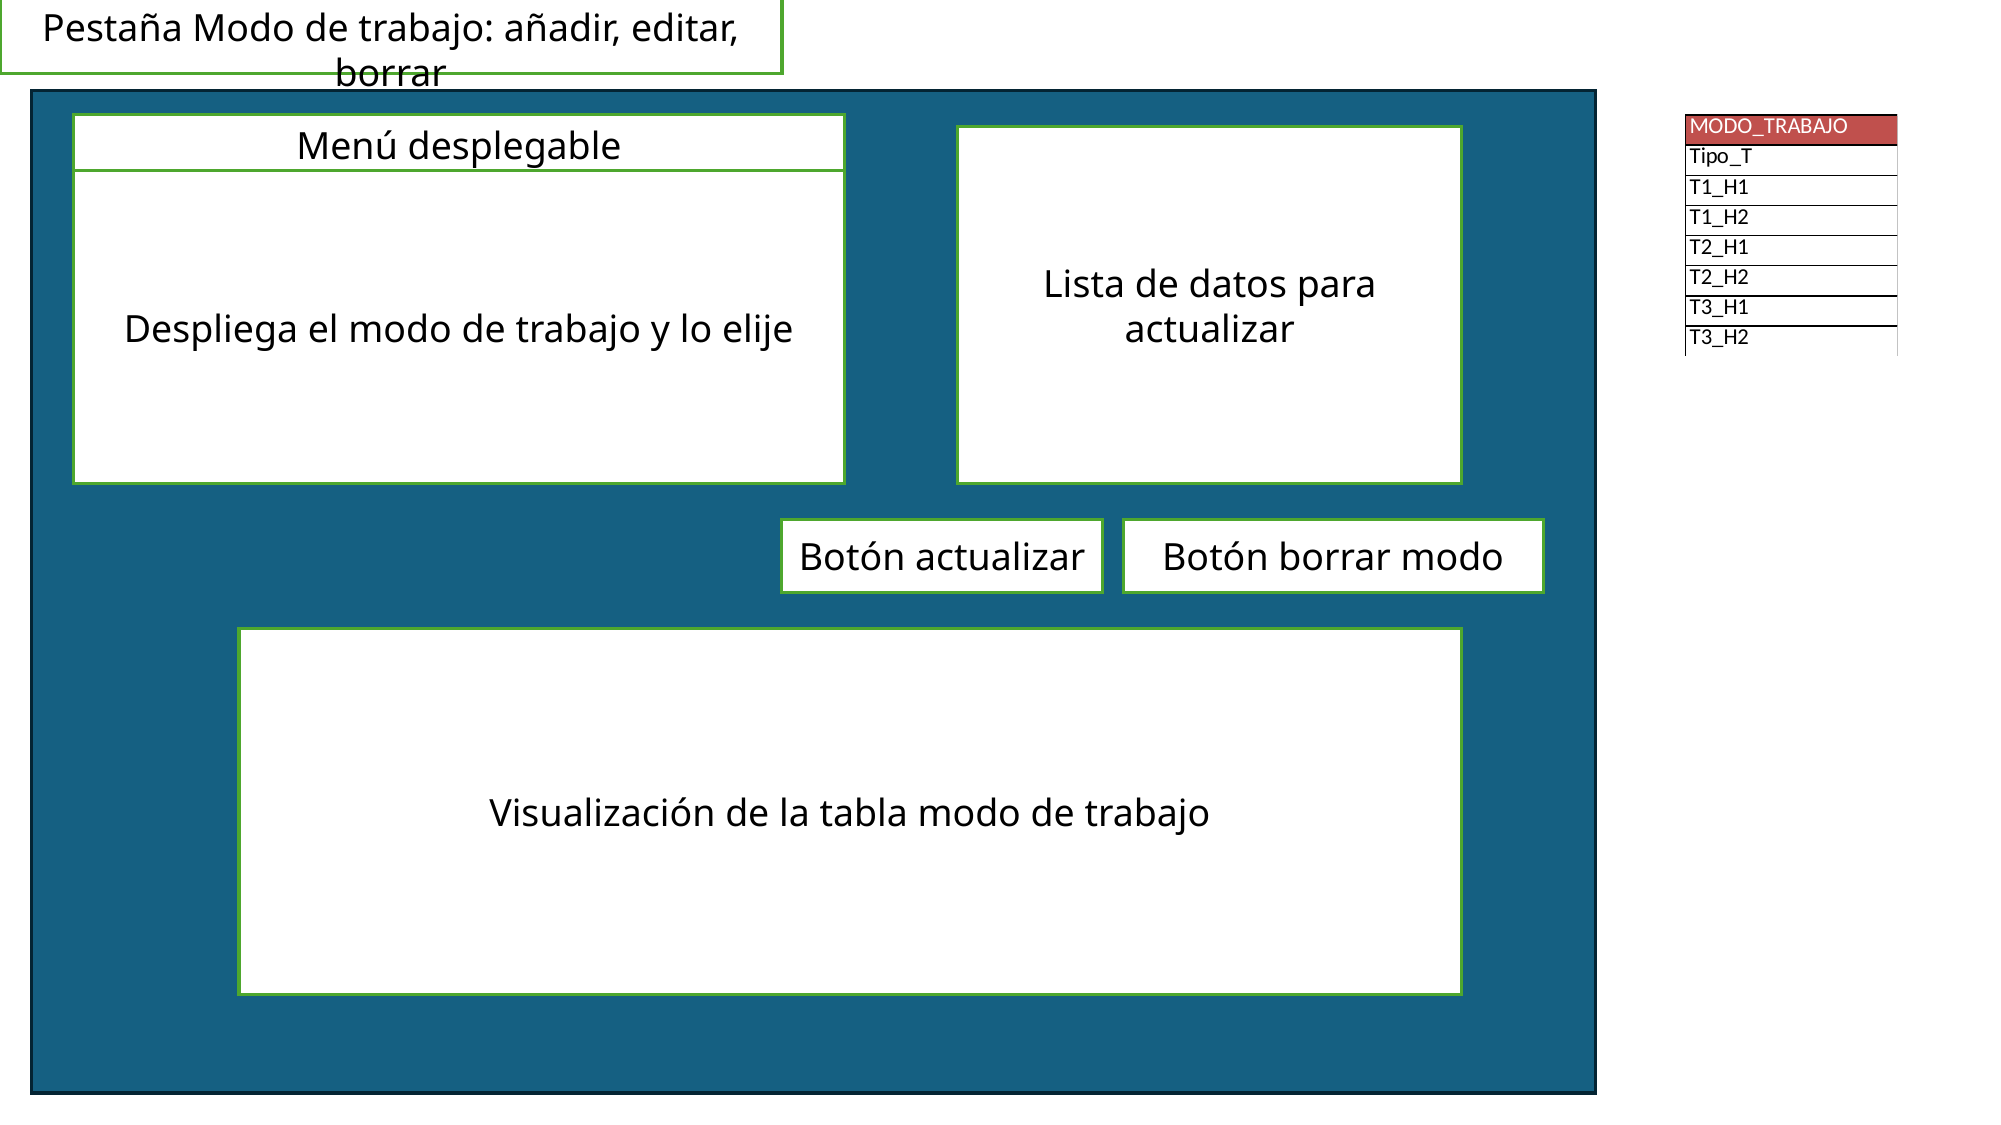

Pestaña Modo de trabajo: añadir, editar, borrar
Menú desplegable
Lista de datos para actualizar
Despliega el modo de trabajo y lo elije
Botón actualizar
Botón borrar modo
Visualización de la tabla modo de trabajo